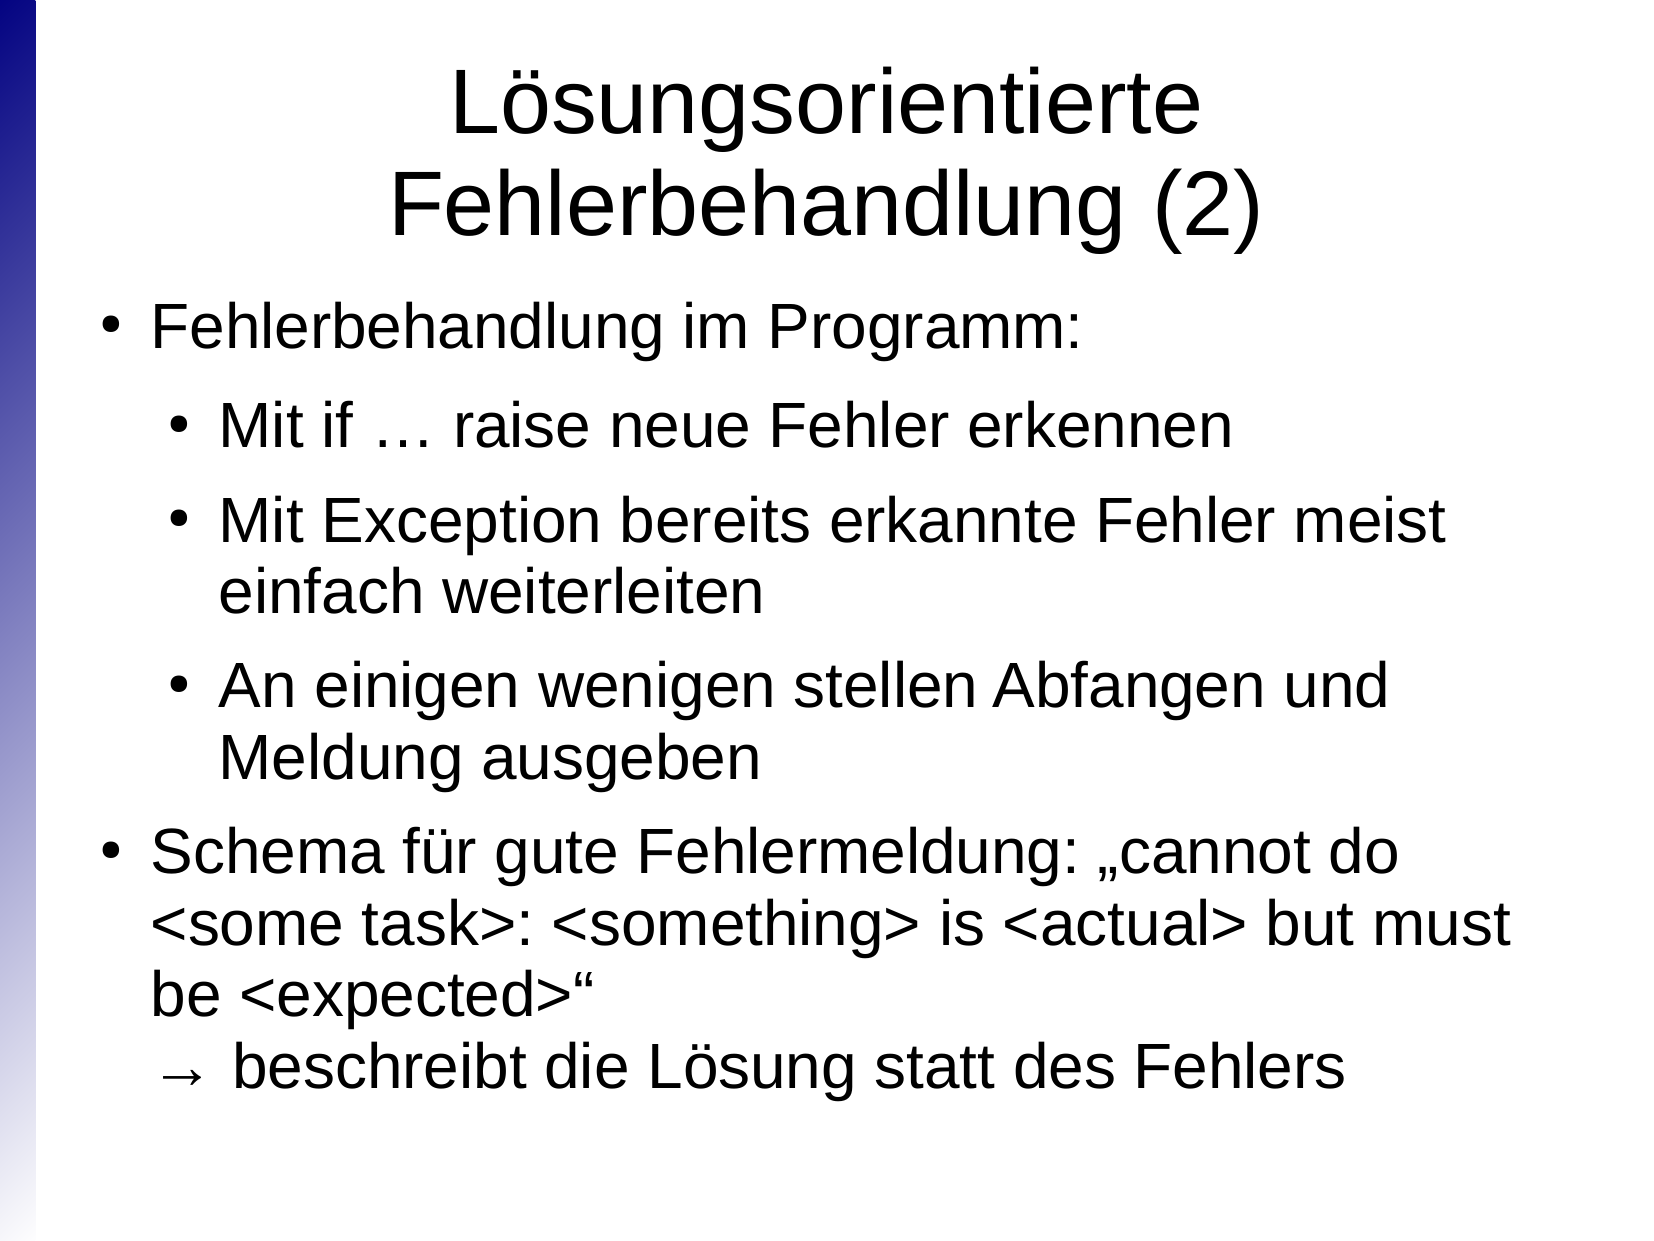

# Lösungsorientierte Fehlerbehandlung (2)
Fehlerbehandlung im Programm:
Mit if … raise neue Fehler erkennen
Mit Exception bereits erkannte Fehler meist einfach weiterleiten
An einigen wenigen stellen Abfangen und Meldung ausgeben
Schema für gute Fehlermeldung: „cannot do <some task>: <something> is <actual> but must be <expected>“
→ beschreibt die Lösung statt des Fehlers